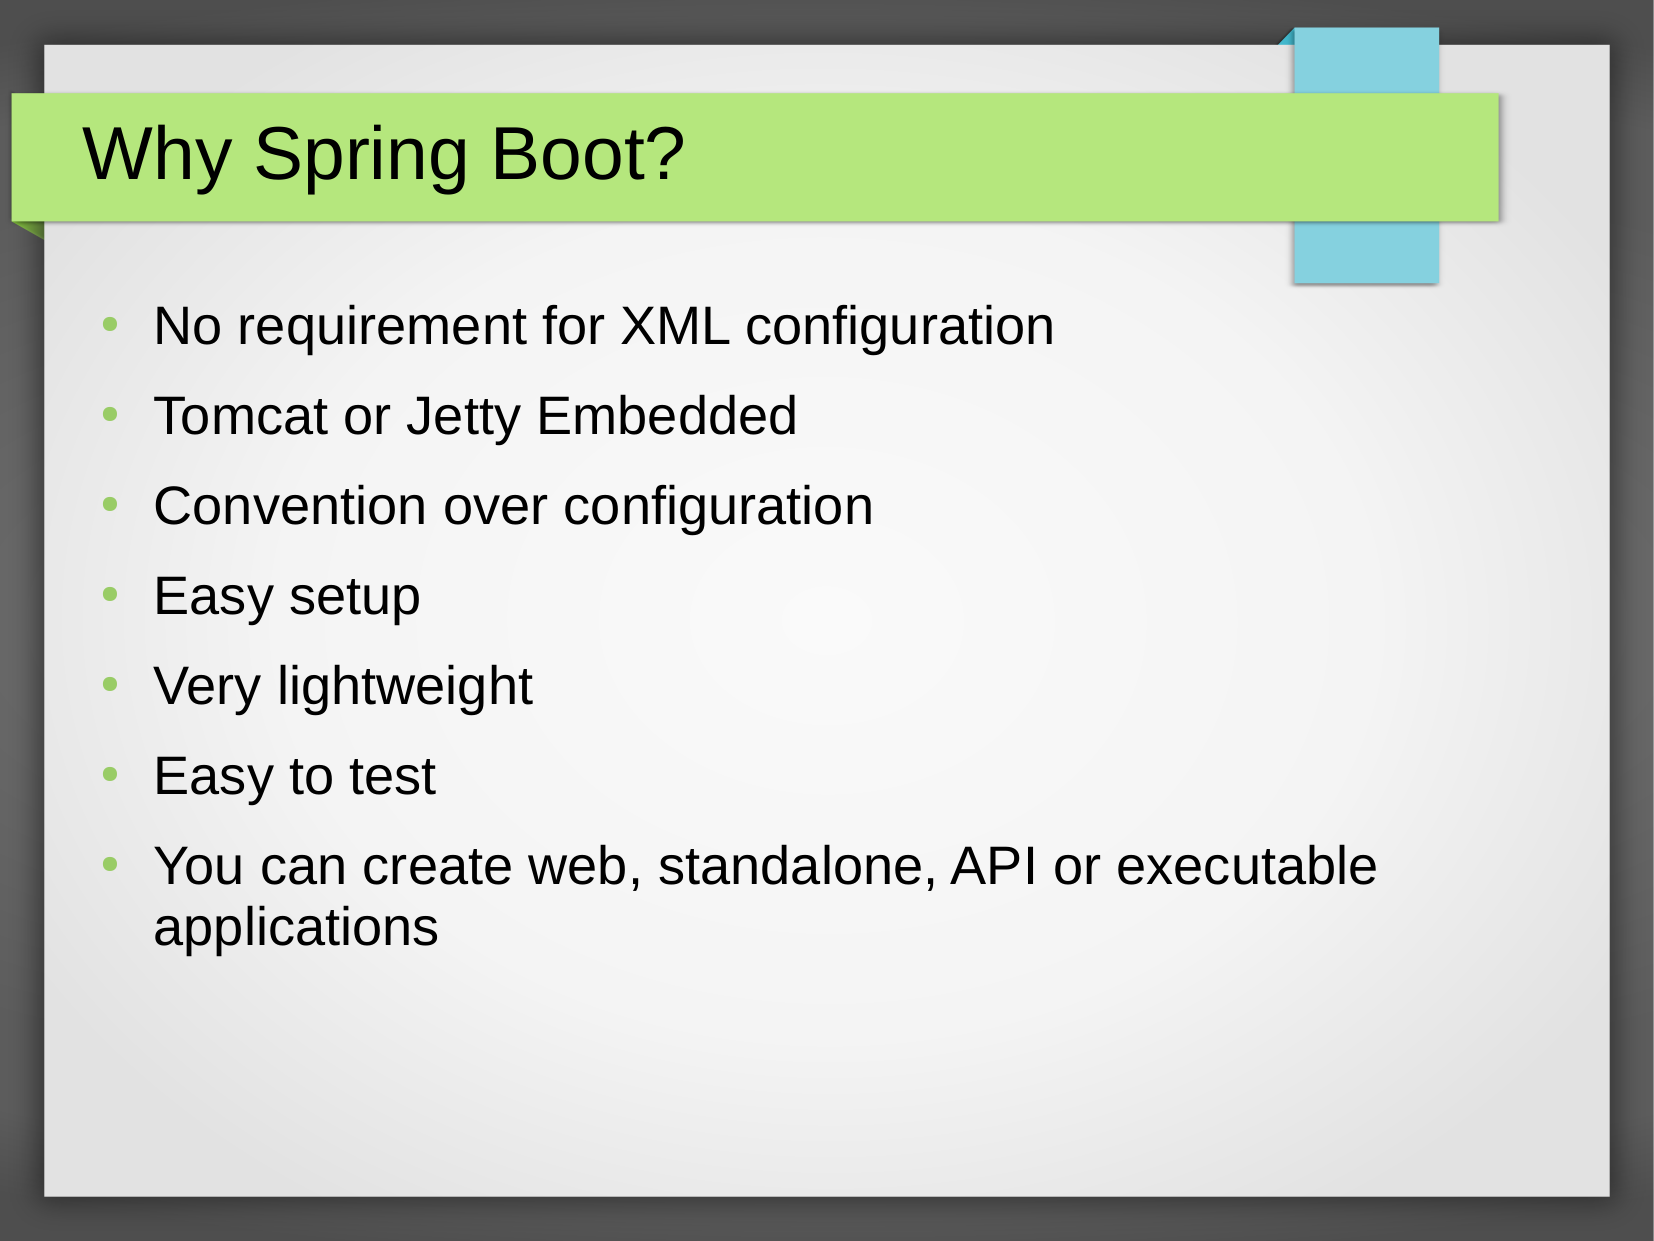

# Why Spring Boot?
No requirement for XML configuration
Tomcat or Jetty Embedded
Convention over configuration
Easy setup
Very lightweight
Easy to test
You can create web, standalone, API or executable applications